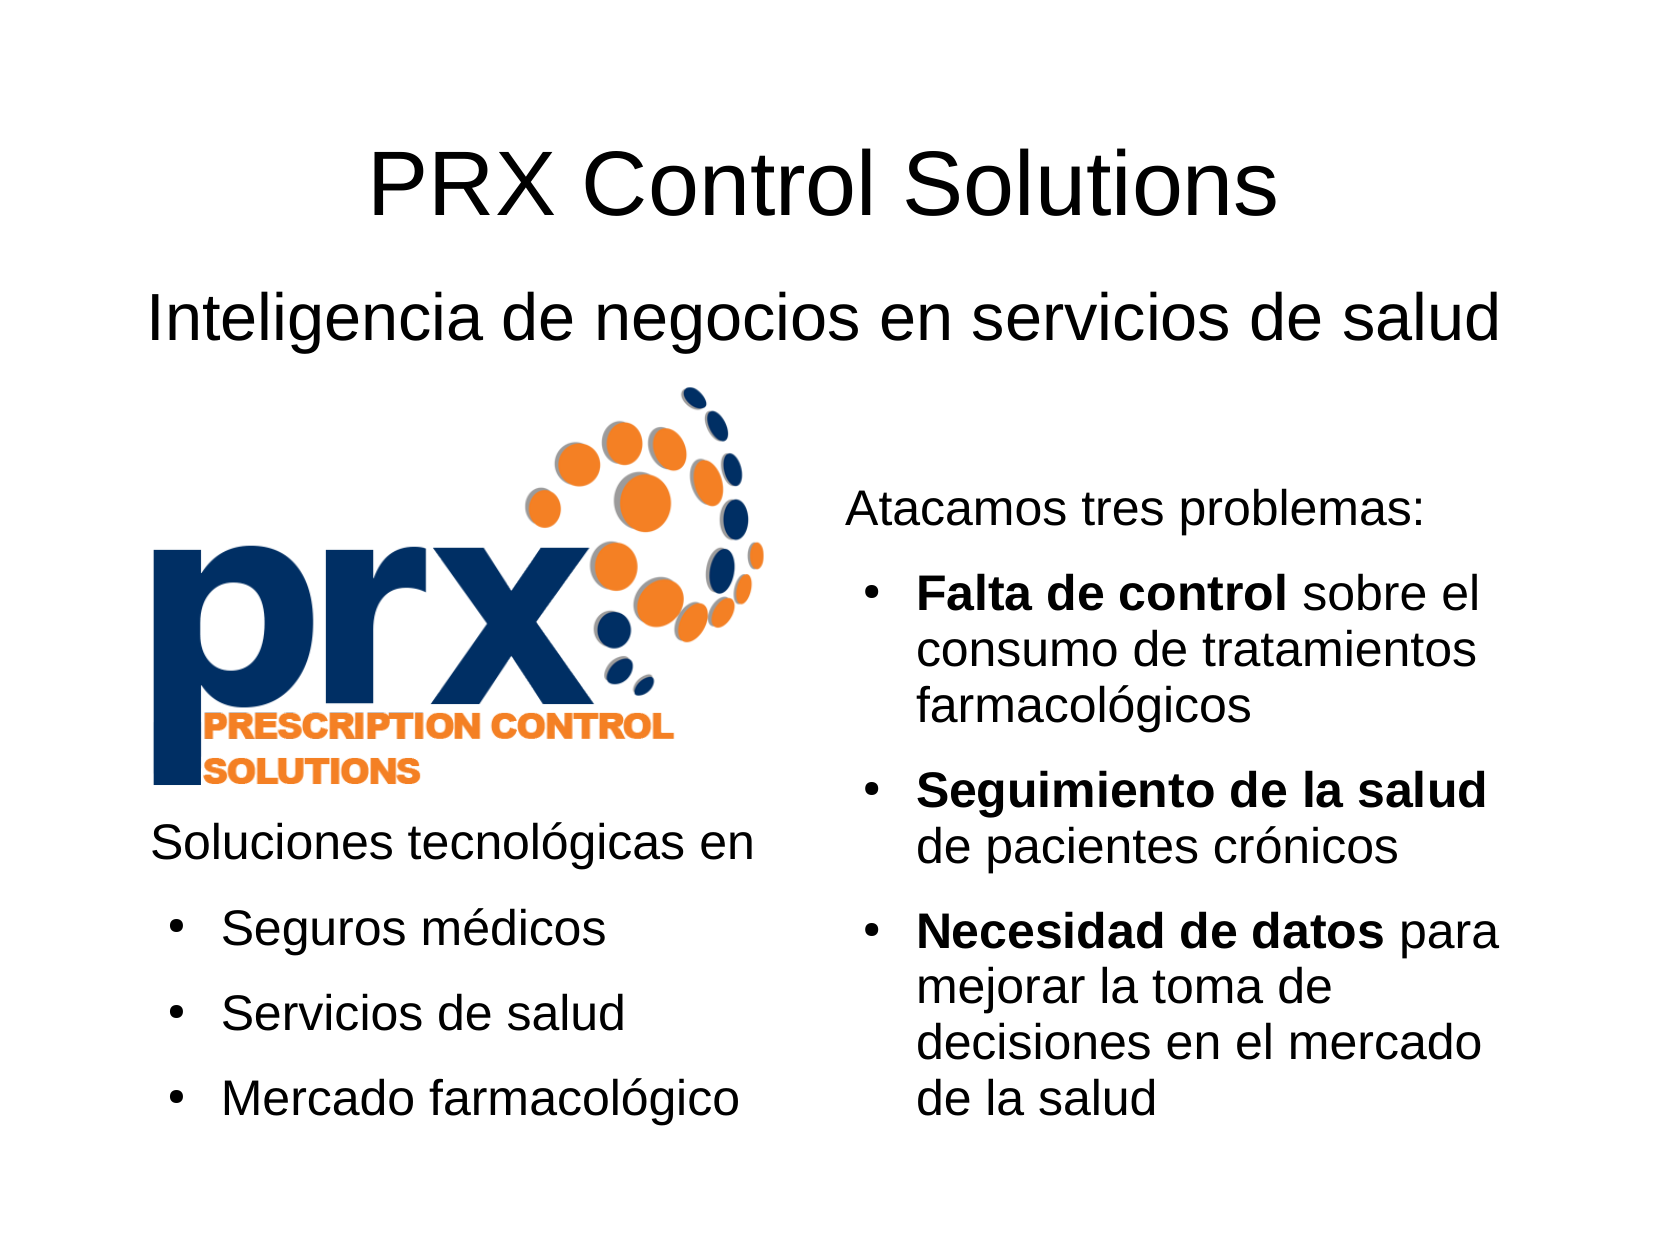

# PRX Control Solutions Inteligencia de negocios en servicios de salud
Atacamos tres problemas:
Falta de control sobre el consumo de tratamientos farmacológicos
Seguimiento de la salud de pacientes crónicos
Necesidad de datos para mejorar la toma de decisiones en el mercado de la salud
Soluciones tecnológicas en
Seguros médicos
Servicios de salud
Mercado farmacológico